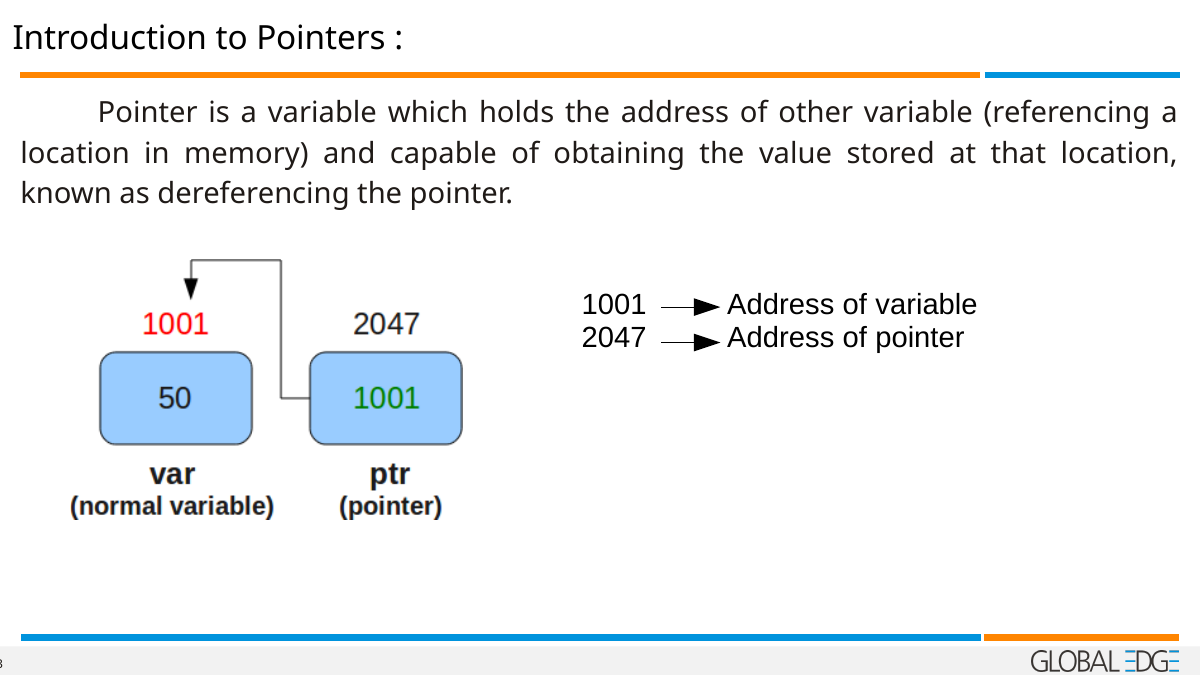

# Introduction to Pointers :
 	Pointer is a variable which holds the address of other variable (referencing a location in memory) and capable of obtaining the value stored at that location, known as dereferencing the pointer.
1001 Address of variable
2047 Address of pointer